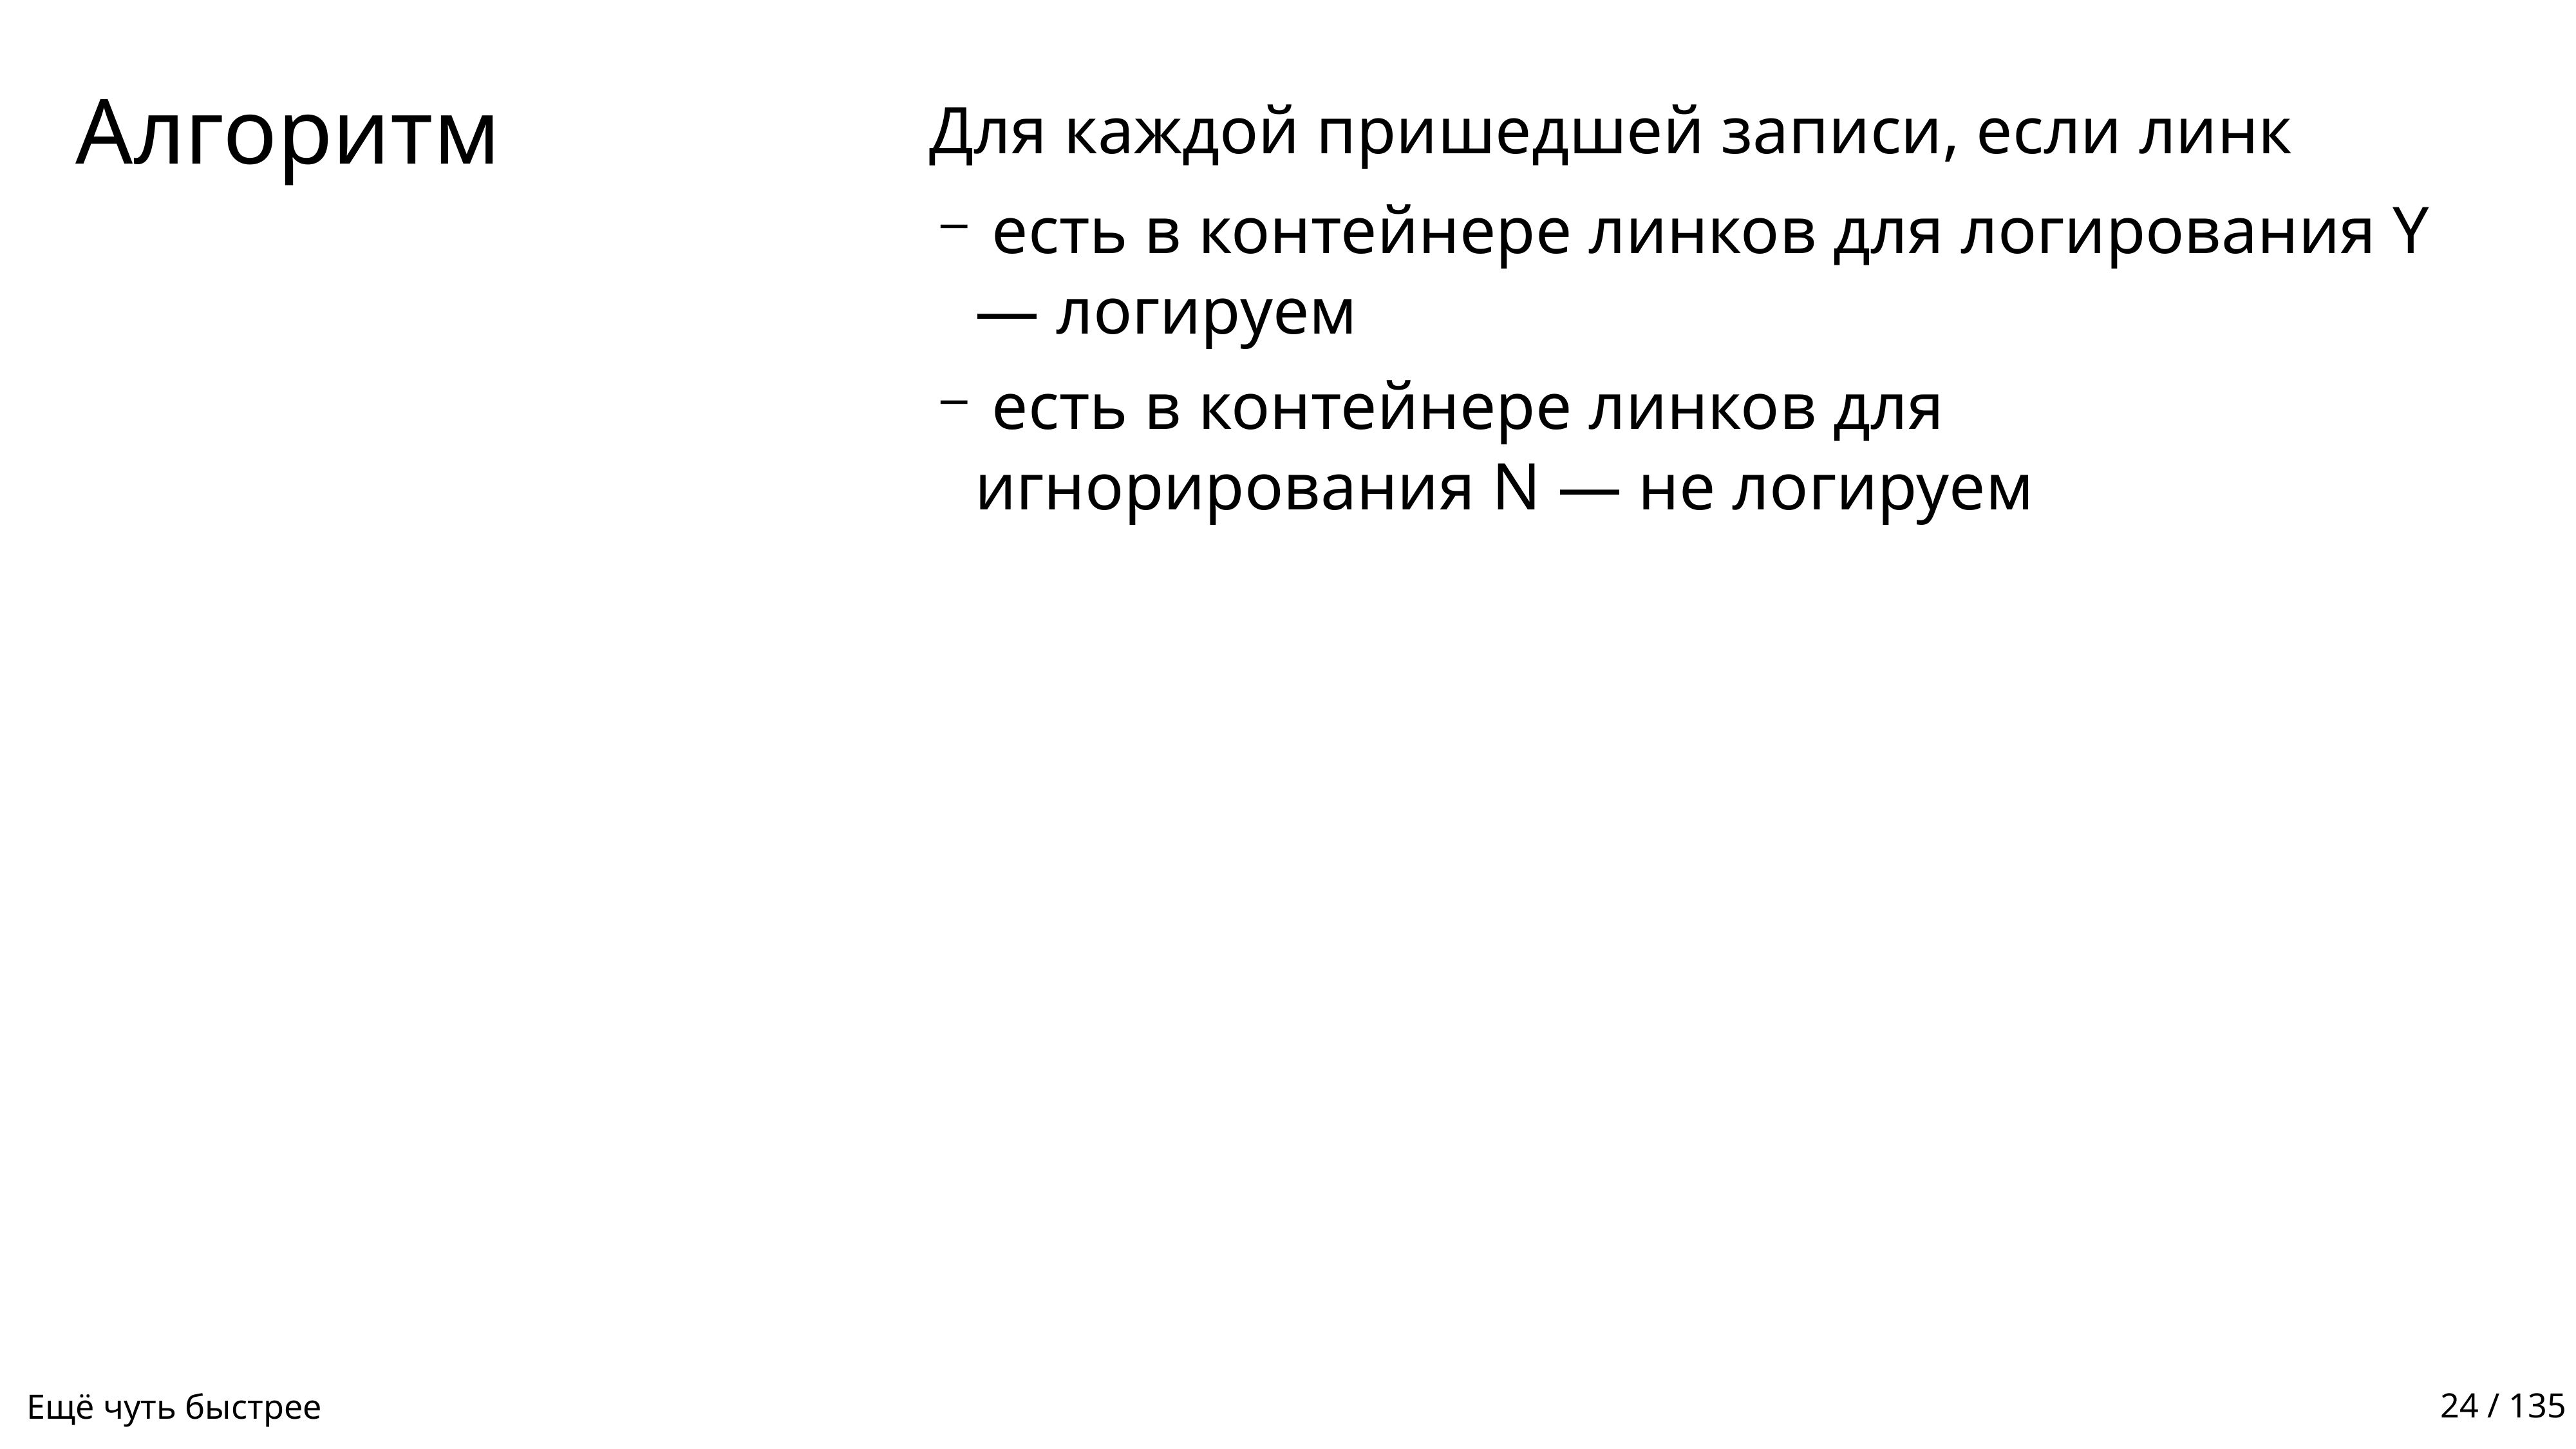

# Алгоритм
Для каждой пришедшей записи, если линк
 есть в контейнере линков для логирования Y — логируем
 есть в контейнере линков для игнорирования N — не логируем
Ещё чуть быстрее